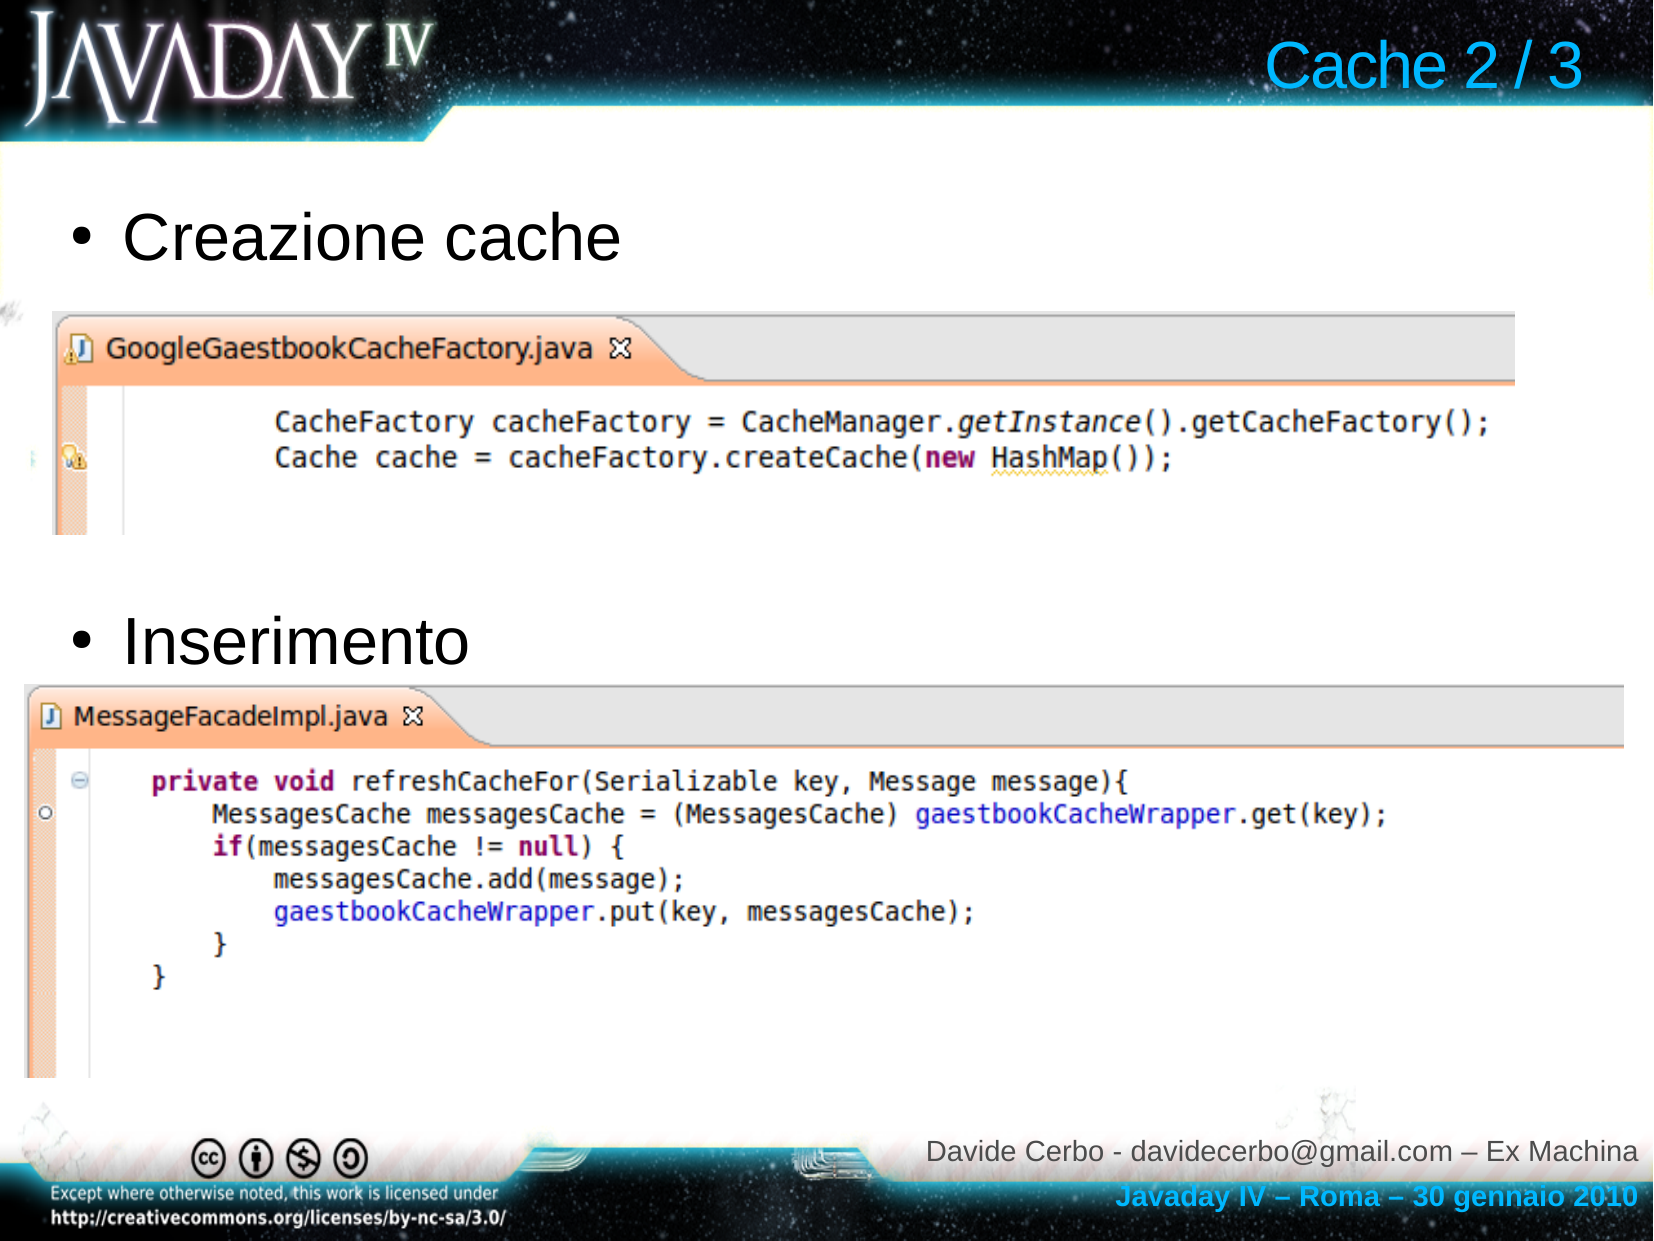

# Cache 2 / 3
Creazione cache
Inserimento